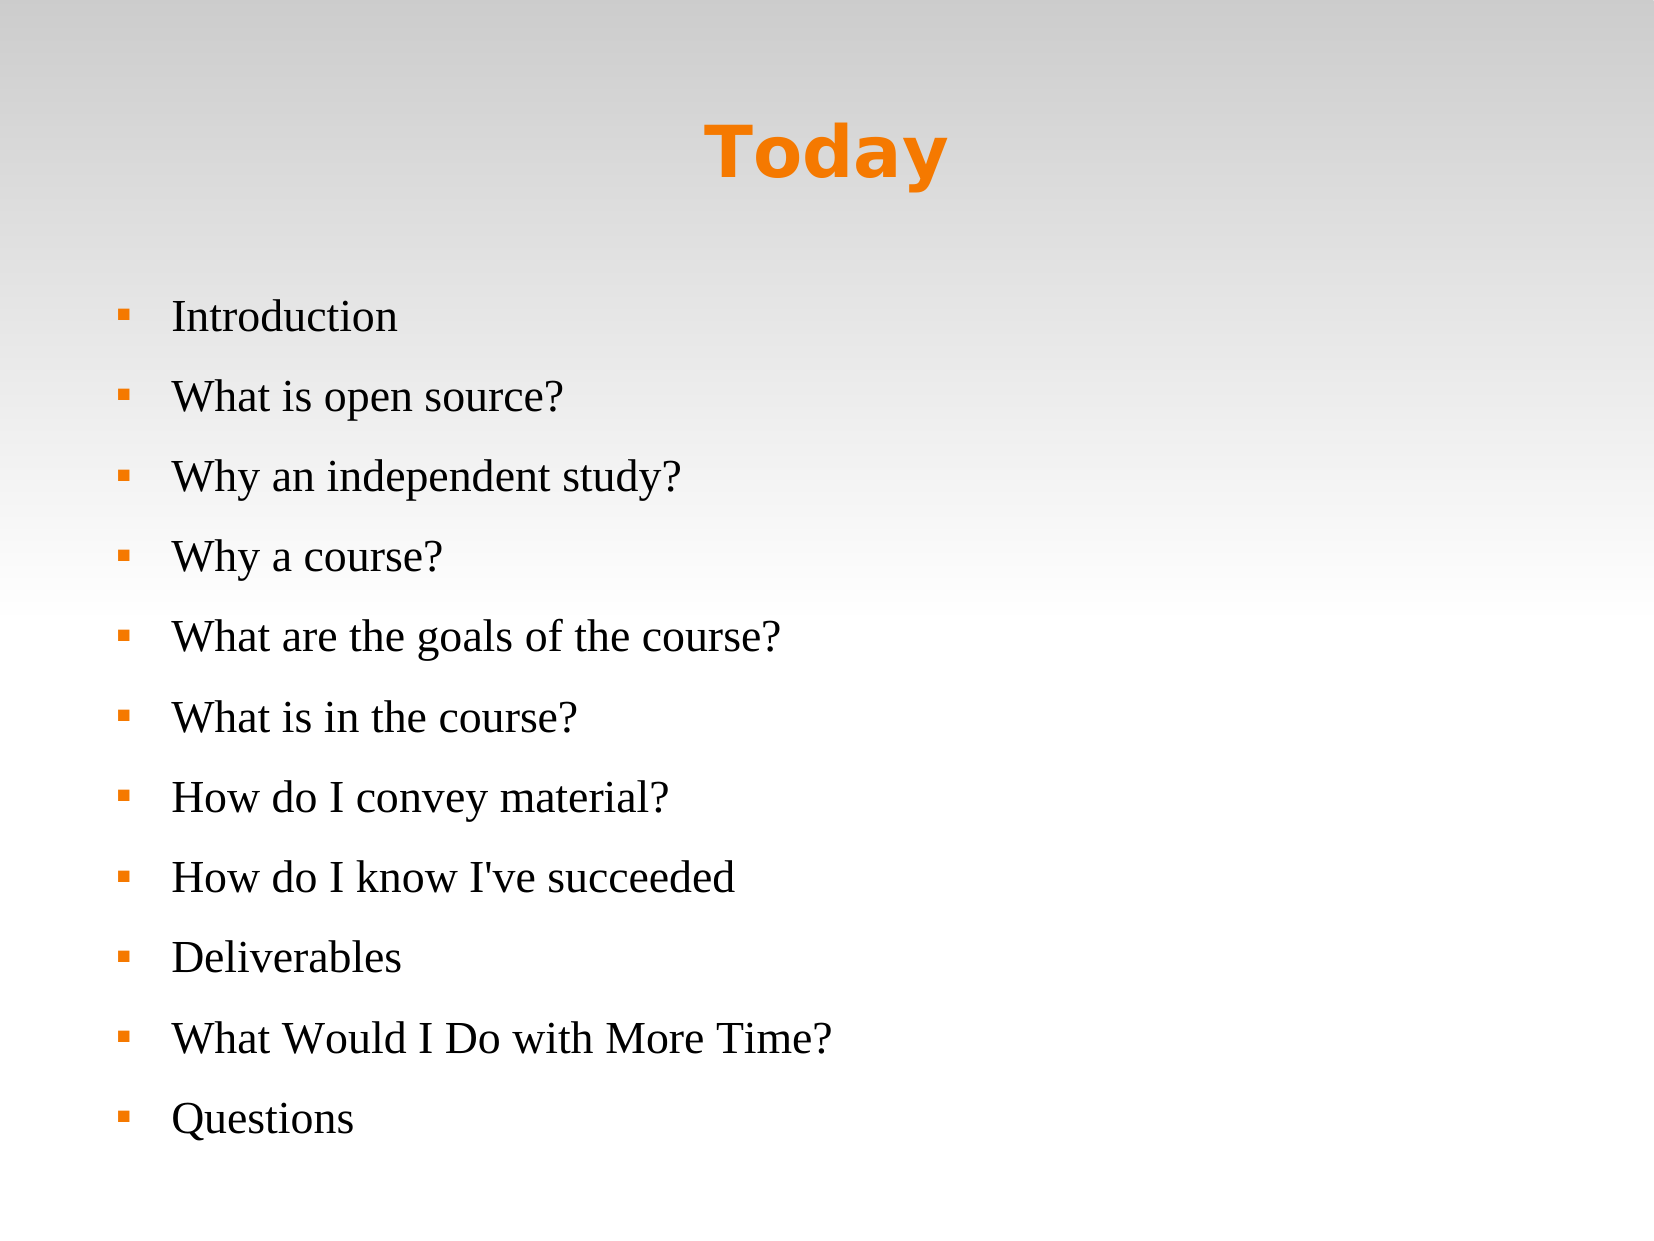

# Today
Introduction
What is open source?
Why an independent study?
Why a course?
What are the goals of the course?
What is in the course?
How do I convey material?
How do I know I've succeeded
Deliverables
What Would I Do with More Time?
Questions